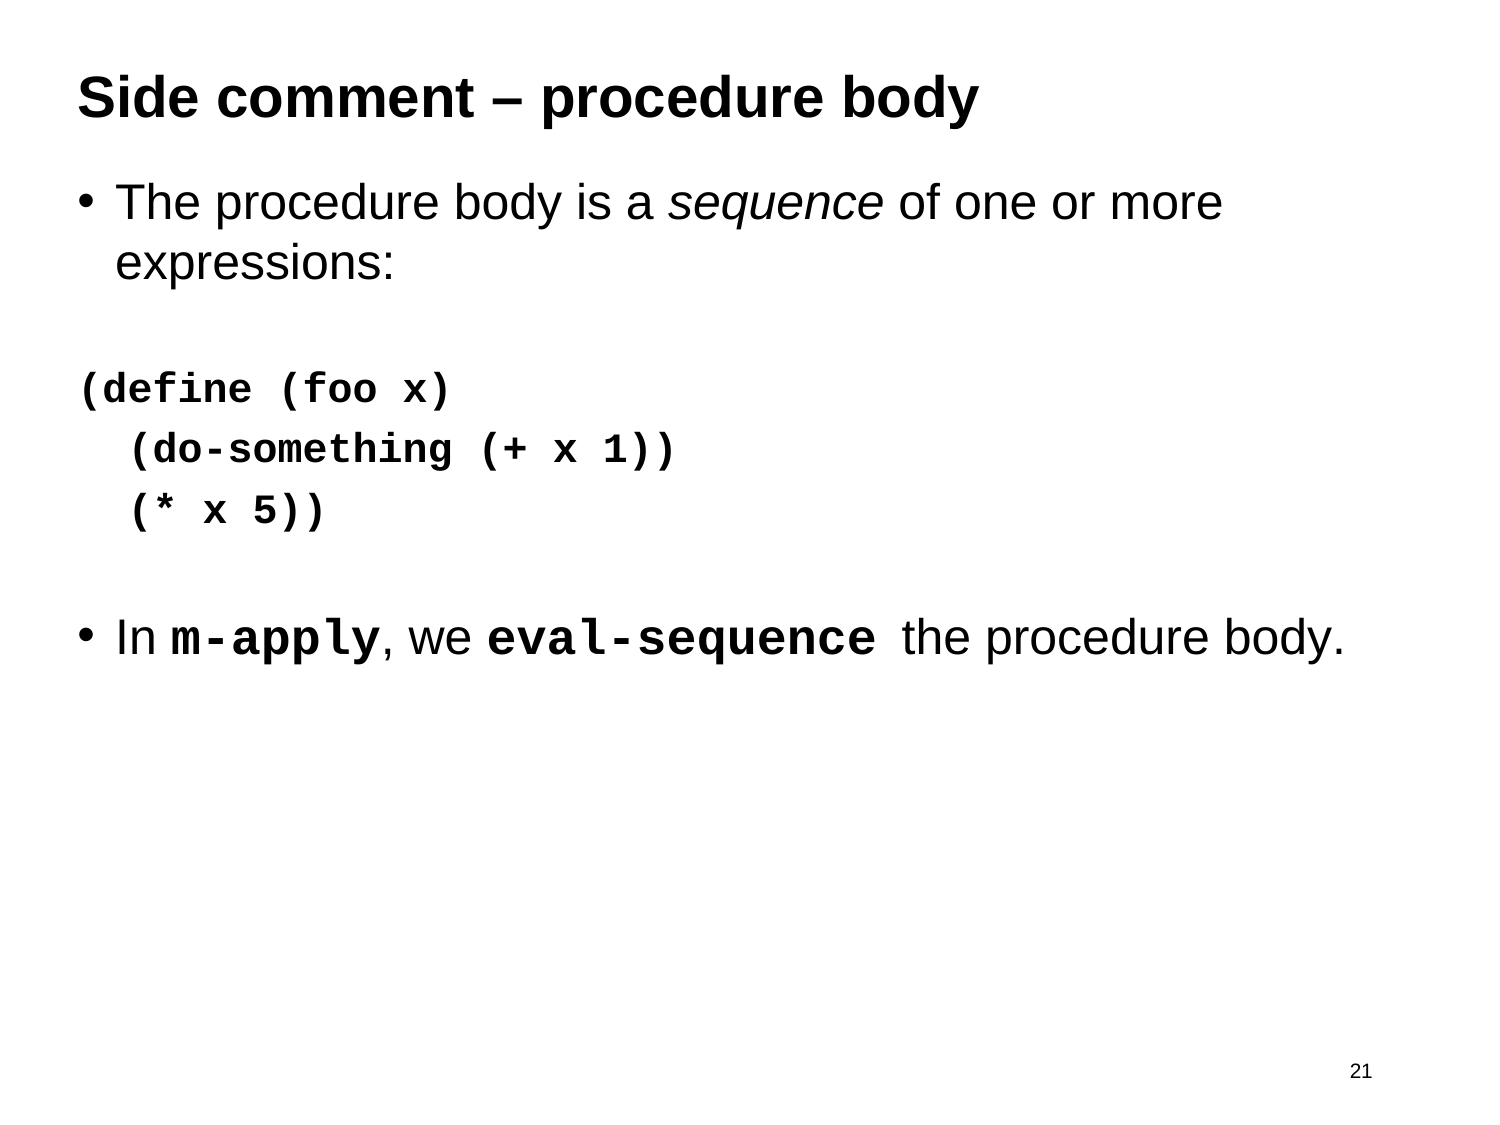

Side comment – procedure body
The procedure body is a sequence of one or more expressions:
(define (foo x)
 (do-something (+ x 1))
 (* x 5))
In m-apply, we eval-sequence the procedure body.